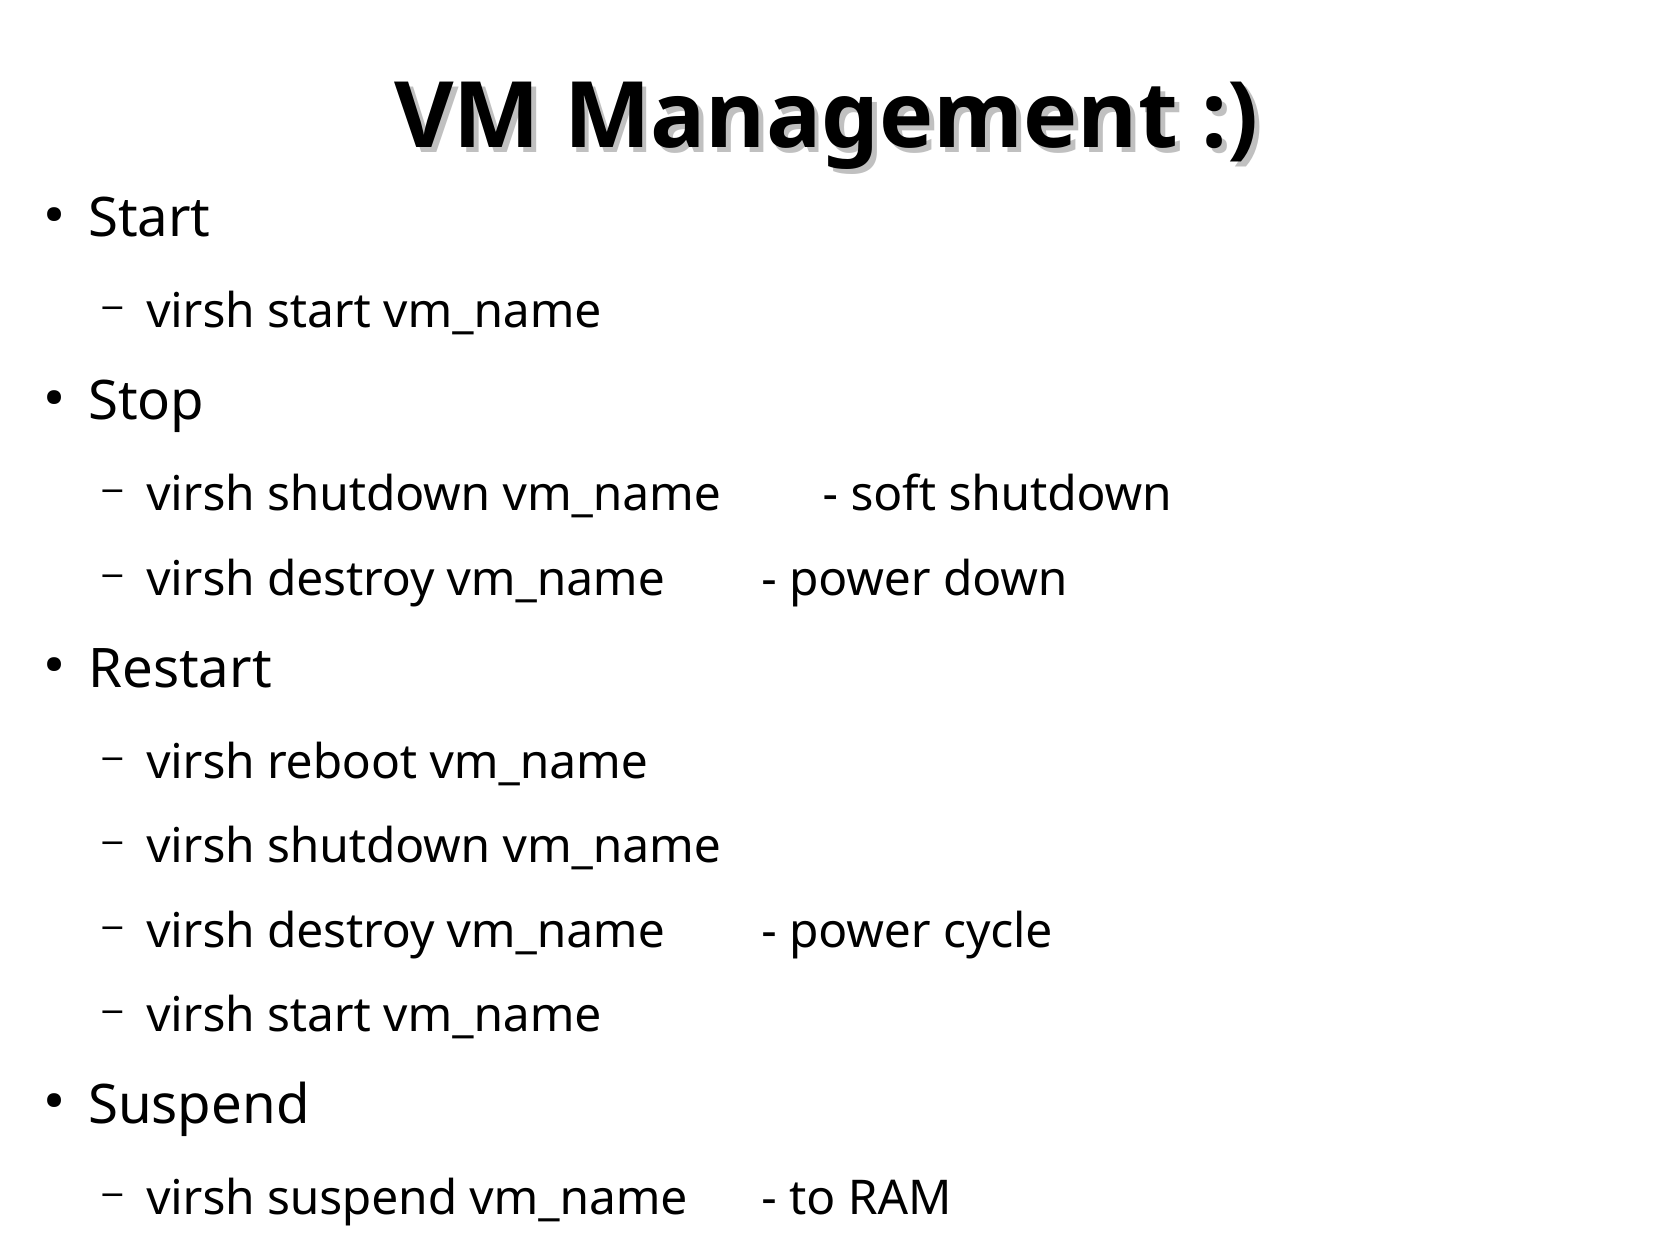

# VM Management :)
Start
virsh start vm_name
Stop
virsh shutdown vm_name	 	- soft shutdown
virsh destroy vm_name 			 	- power down
Restart
virsh reboot vm_name
virsh shutdown vm_name
virsh destroy vm_name			 	- power cycle
virsh start vm_name
Suspend
virsh suspend vm_name	 	- to RAM